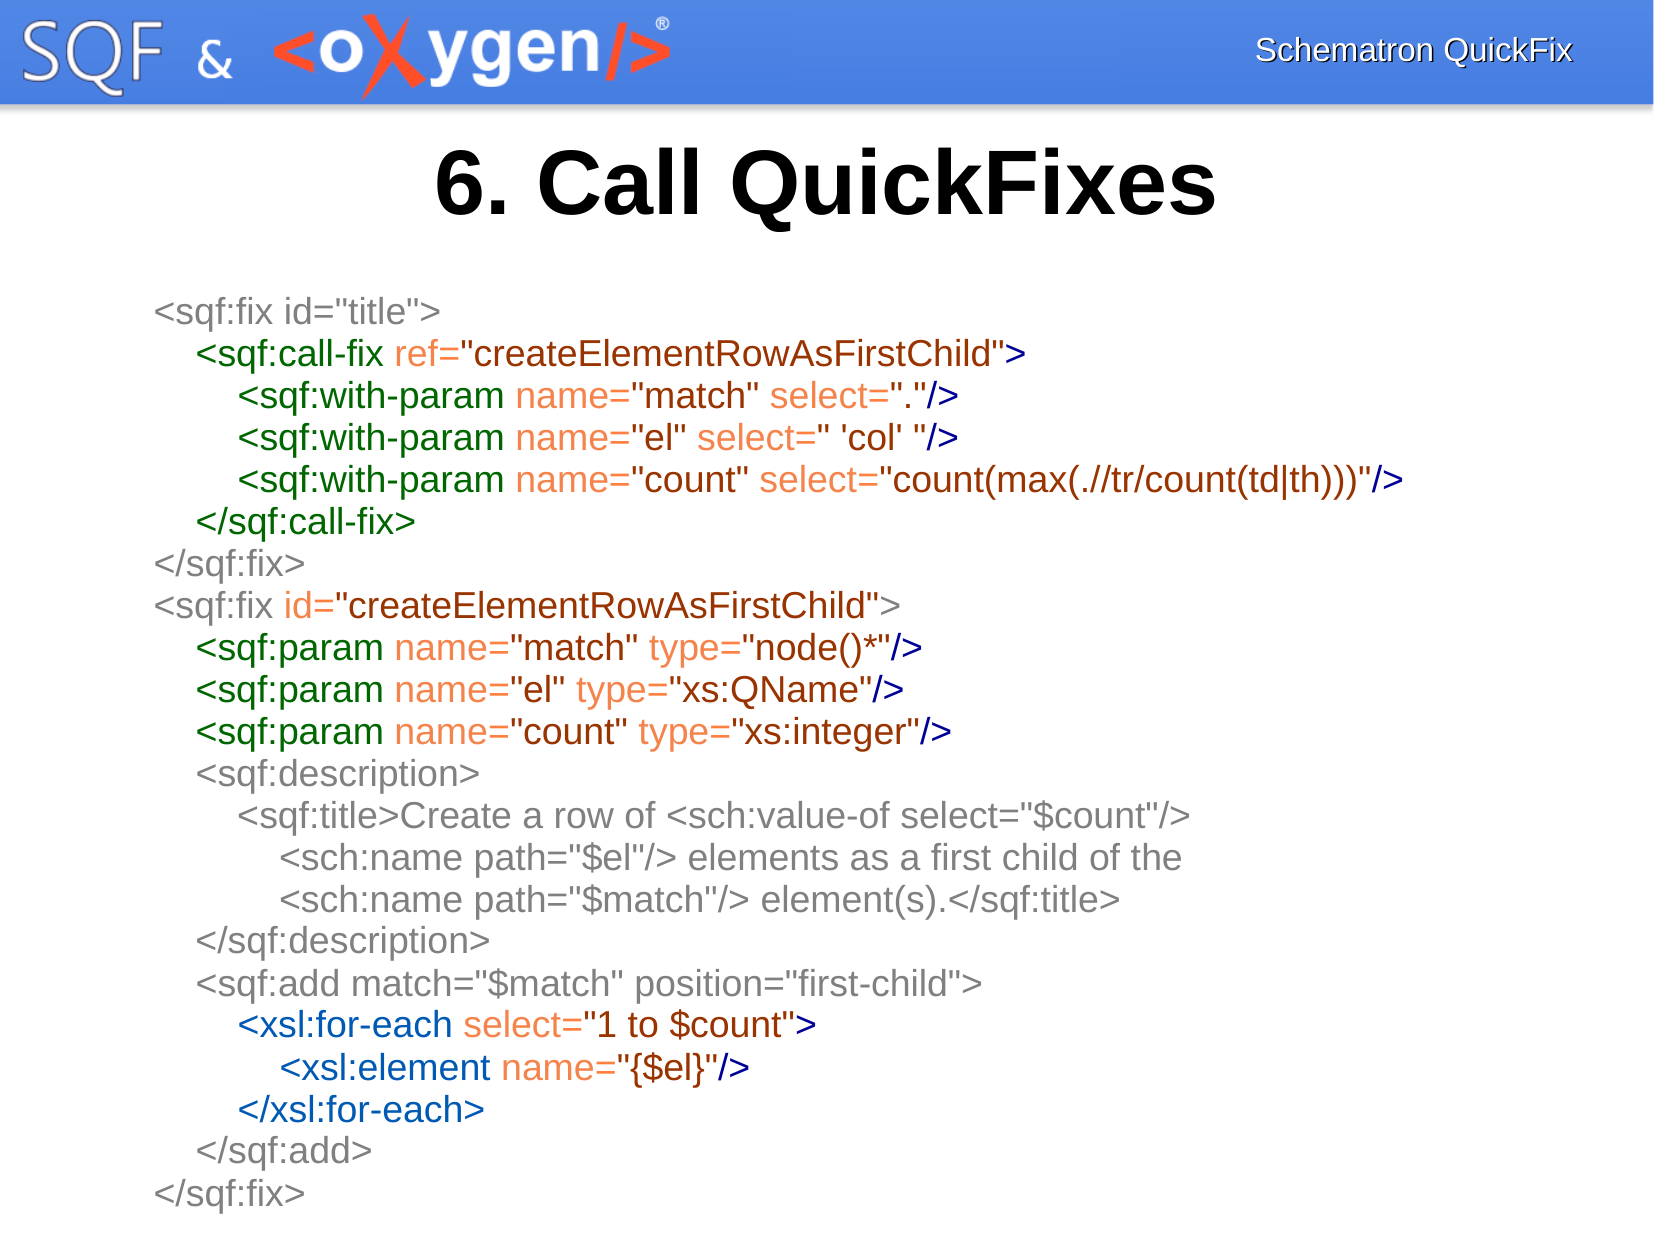

# 6. Call QuickFixes
<sqf:fix id="title">
 <sqf:call-fix ref="createElementRowAsFirstChild">
 <sqf:with-param name="match" select="."/>
 <sqf:with-param name="el" select=" 'col' "/>
 <sqf:with-param name="count" select="count(max(.//tr/count(td|th)))"/>
 </sqf:call-fix>
</sqf:fix>
<sqf:fix id="createElementRowAsFirstChild">
 <sqf:param name="match" type="node()*"/>
 <sqf:param name="el" type="xs:QName"/>
 <sqf:param name="count" type="xs:integer"/>
 <sqf:description>
 <sqf:title>Create a row of <sch:value-of select="$count"/>
 <sch:name path="$el"/> elements as a first child of the
 <sch:name path="$match"/> element(s).</sqf:title>
 </sqf:description>
 <sqf:add match="$match" position="first-child">
 <xsl:for-each select="1 to $count">
 <xsl:element name="{$el}"/>
 </xsl:for-each>
 </sqf:add>
</sqf:fix>